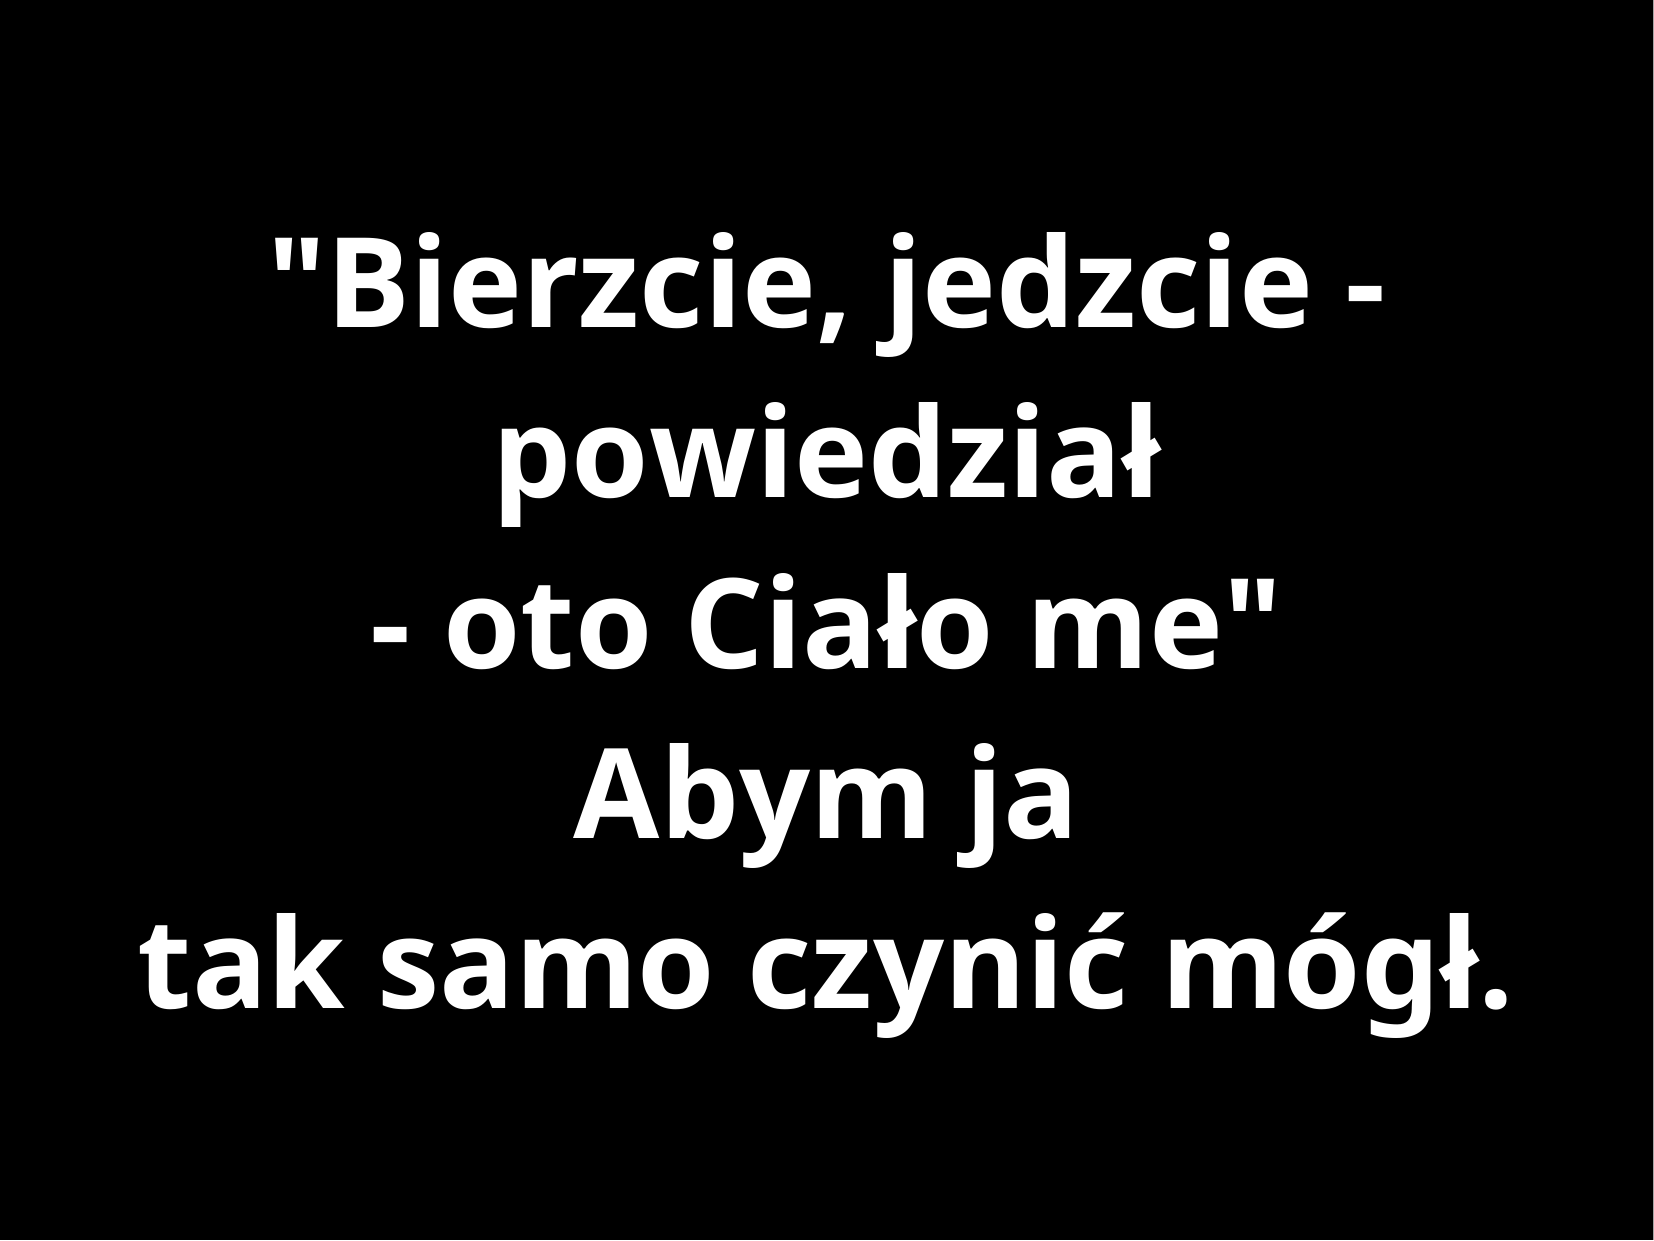

# "Bierzcie, jedzcie - powiedział - oto Ciało me" Abym ja tak samo czynić mógł.